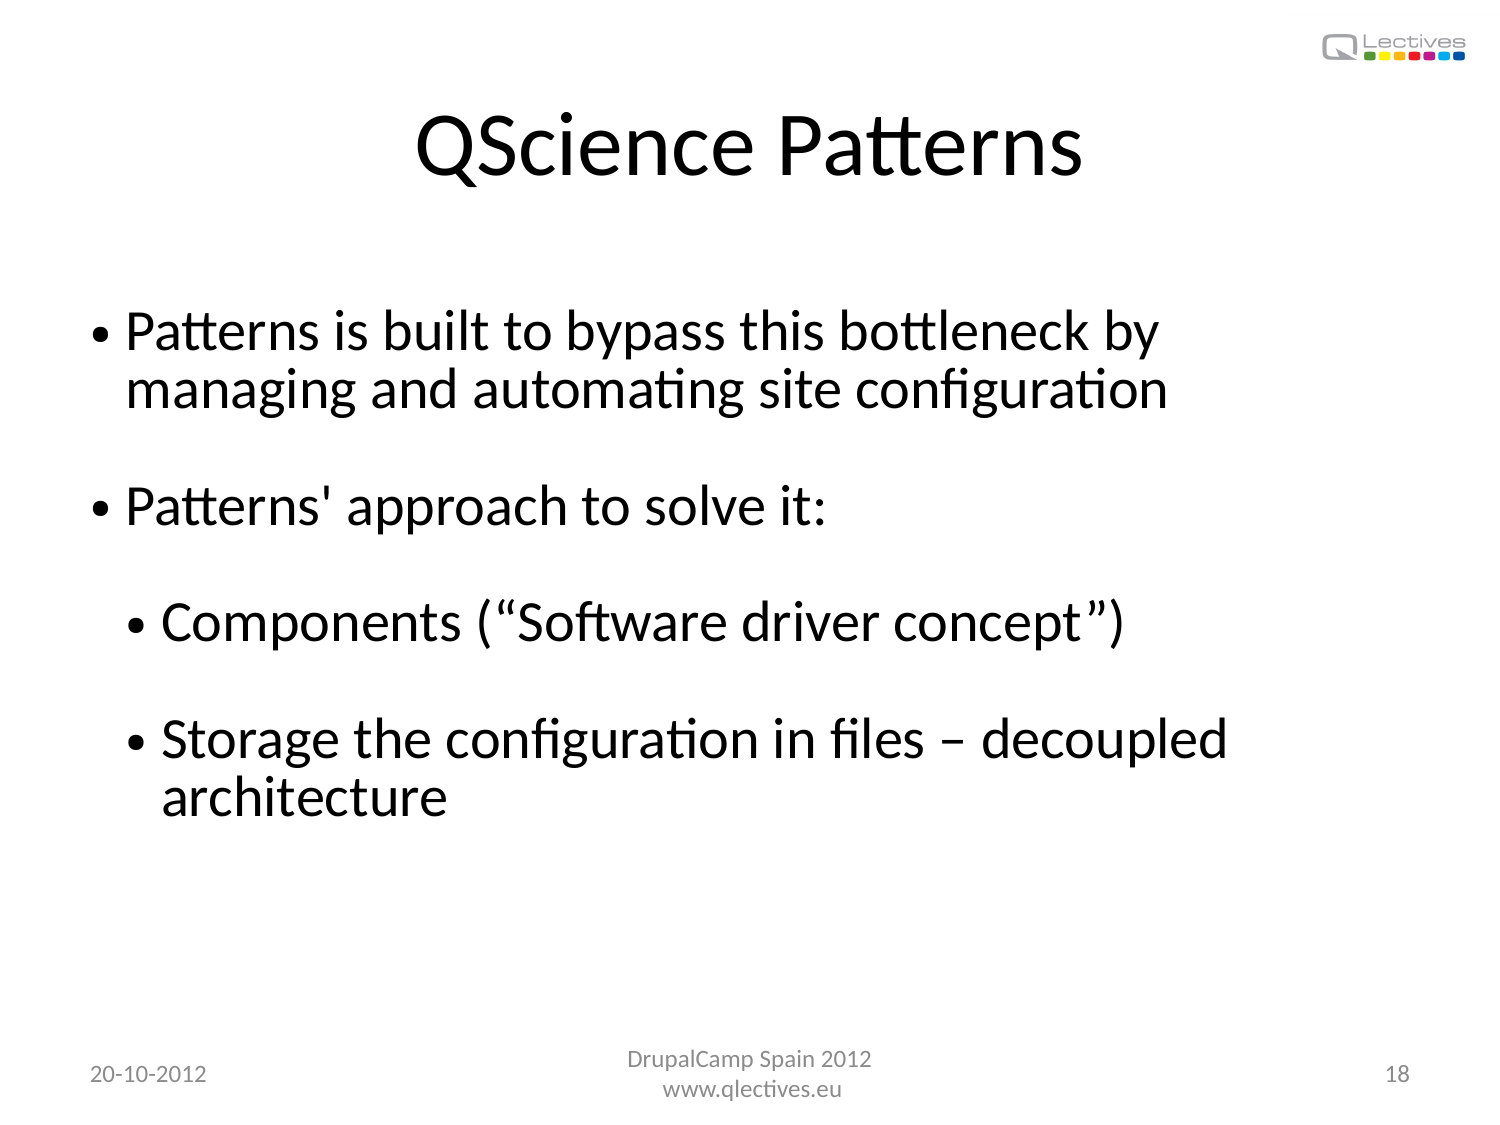

QScience Patterns
Patterns is built to bypass this bottleneck by managing and automating site configuration
Patterns' approach to solve it:
Components (“Software driver concept”)
Storage the configuration in files – decoupled architecture
20-10-2012
DrupalCamp Spain 2012
 www.qlectives.eu